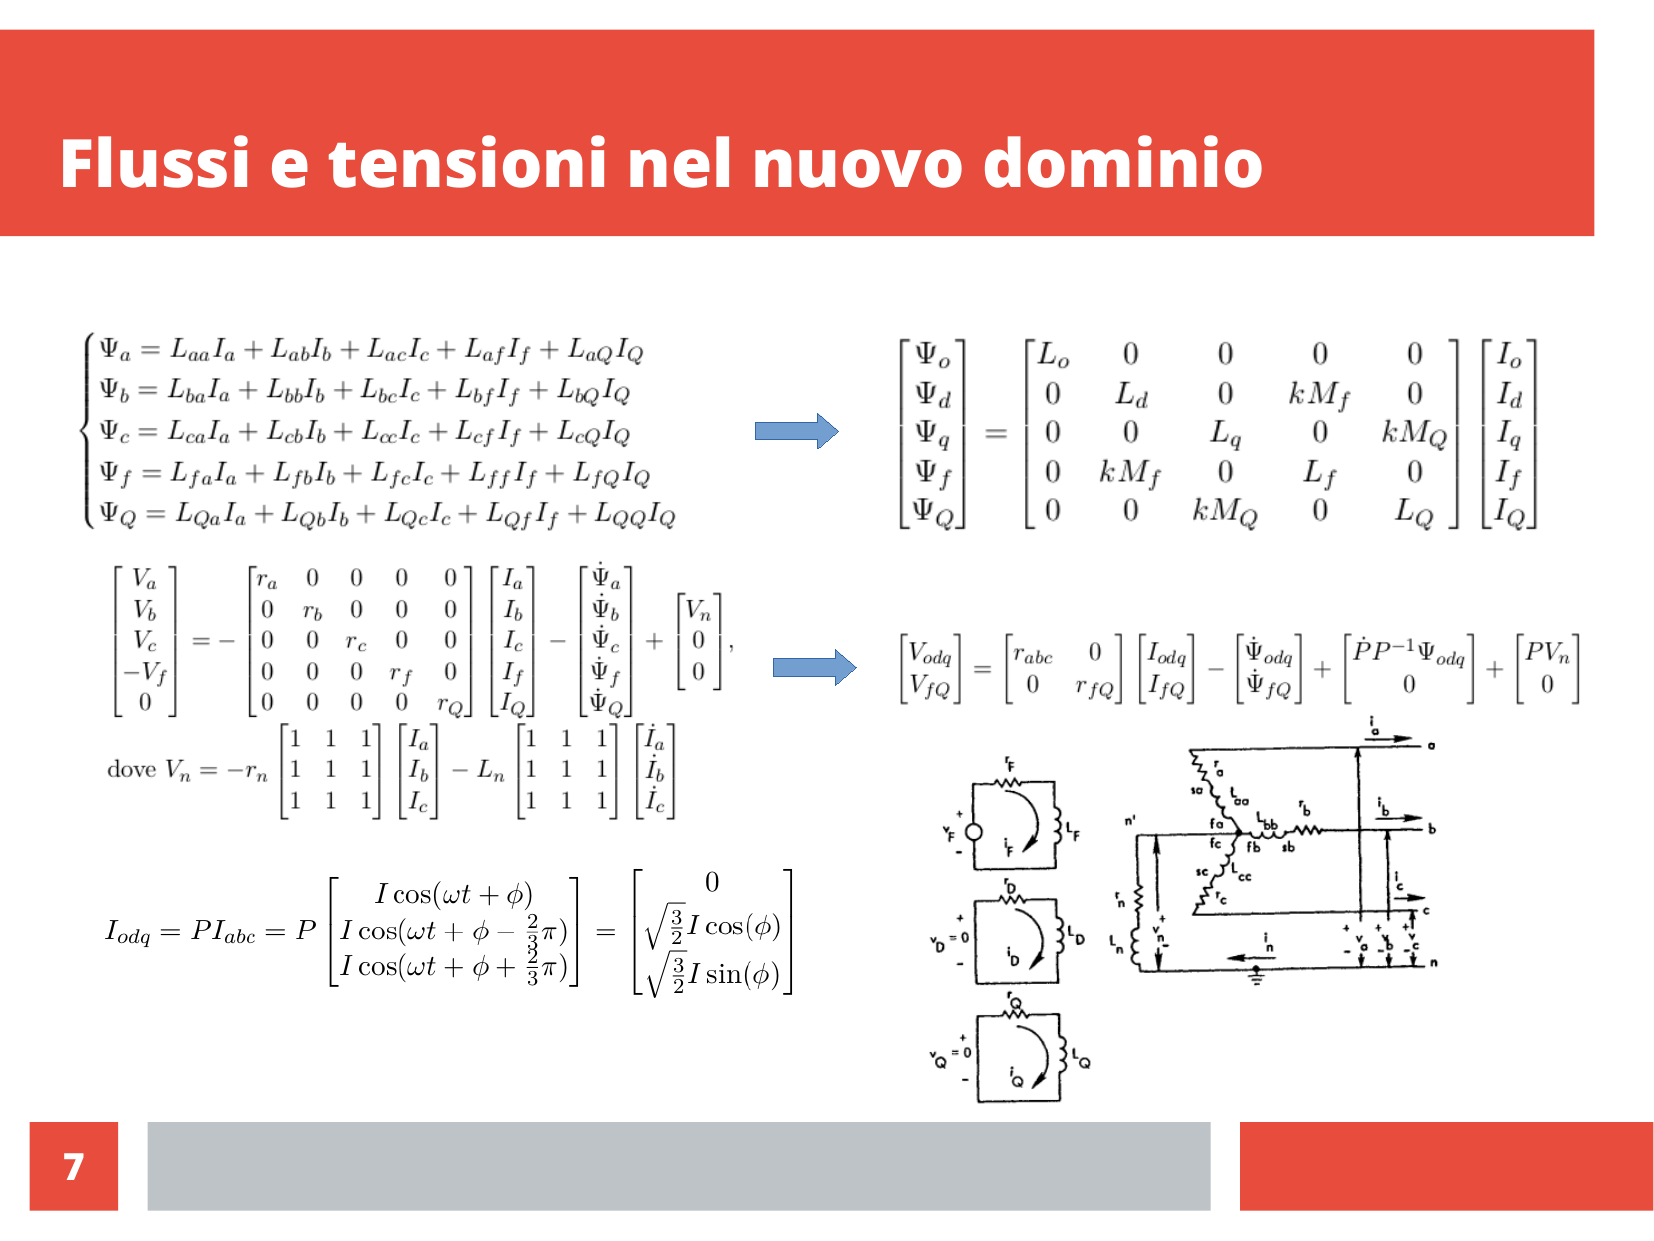

# Flussi e tensioni nel nuovo dominio
7